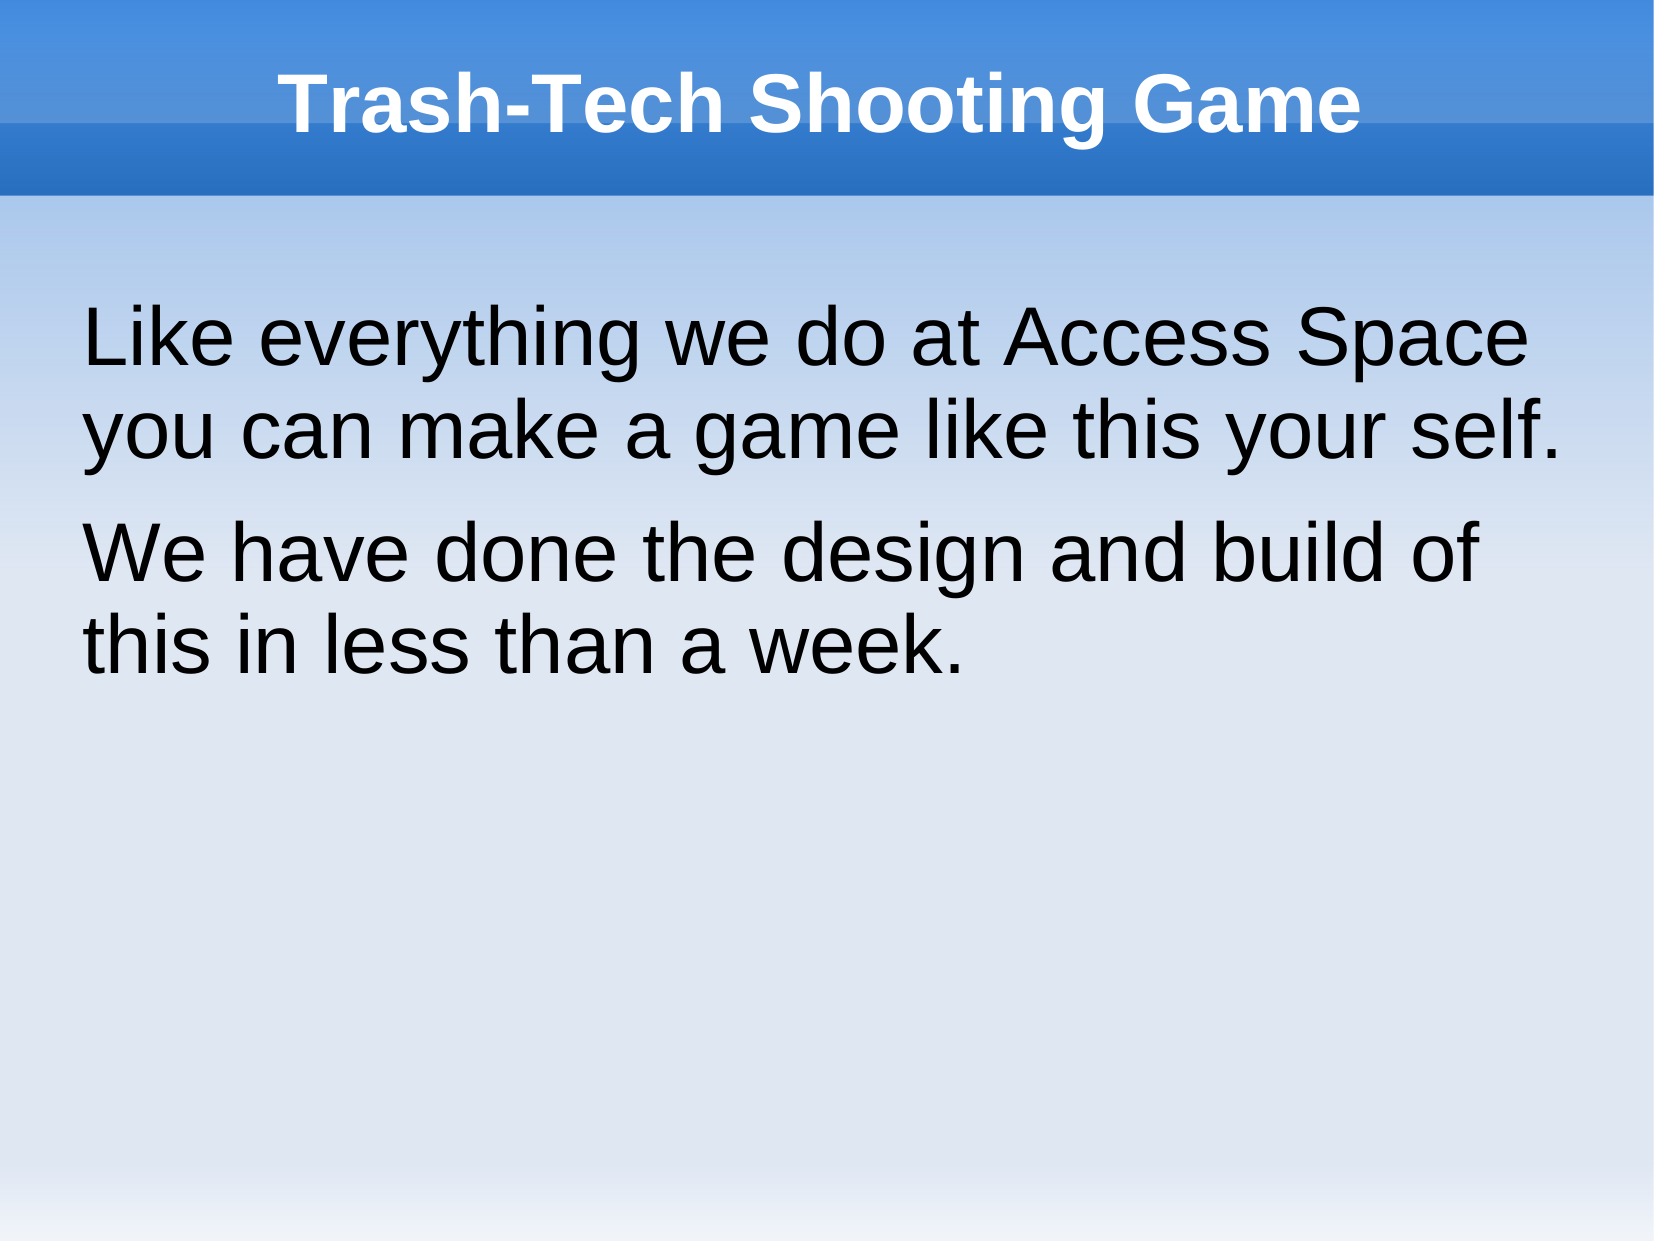

# Trash-Tech Shooting Game
Like everything we do at Access Space you can make a game like this your self.
We have done the design and build of this in less than a week.